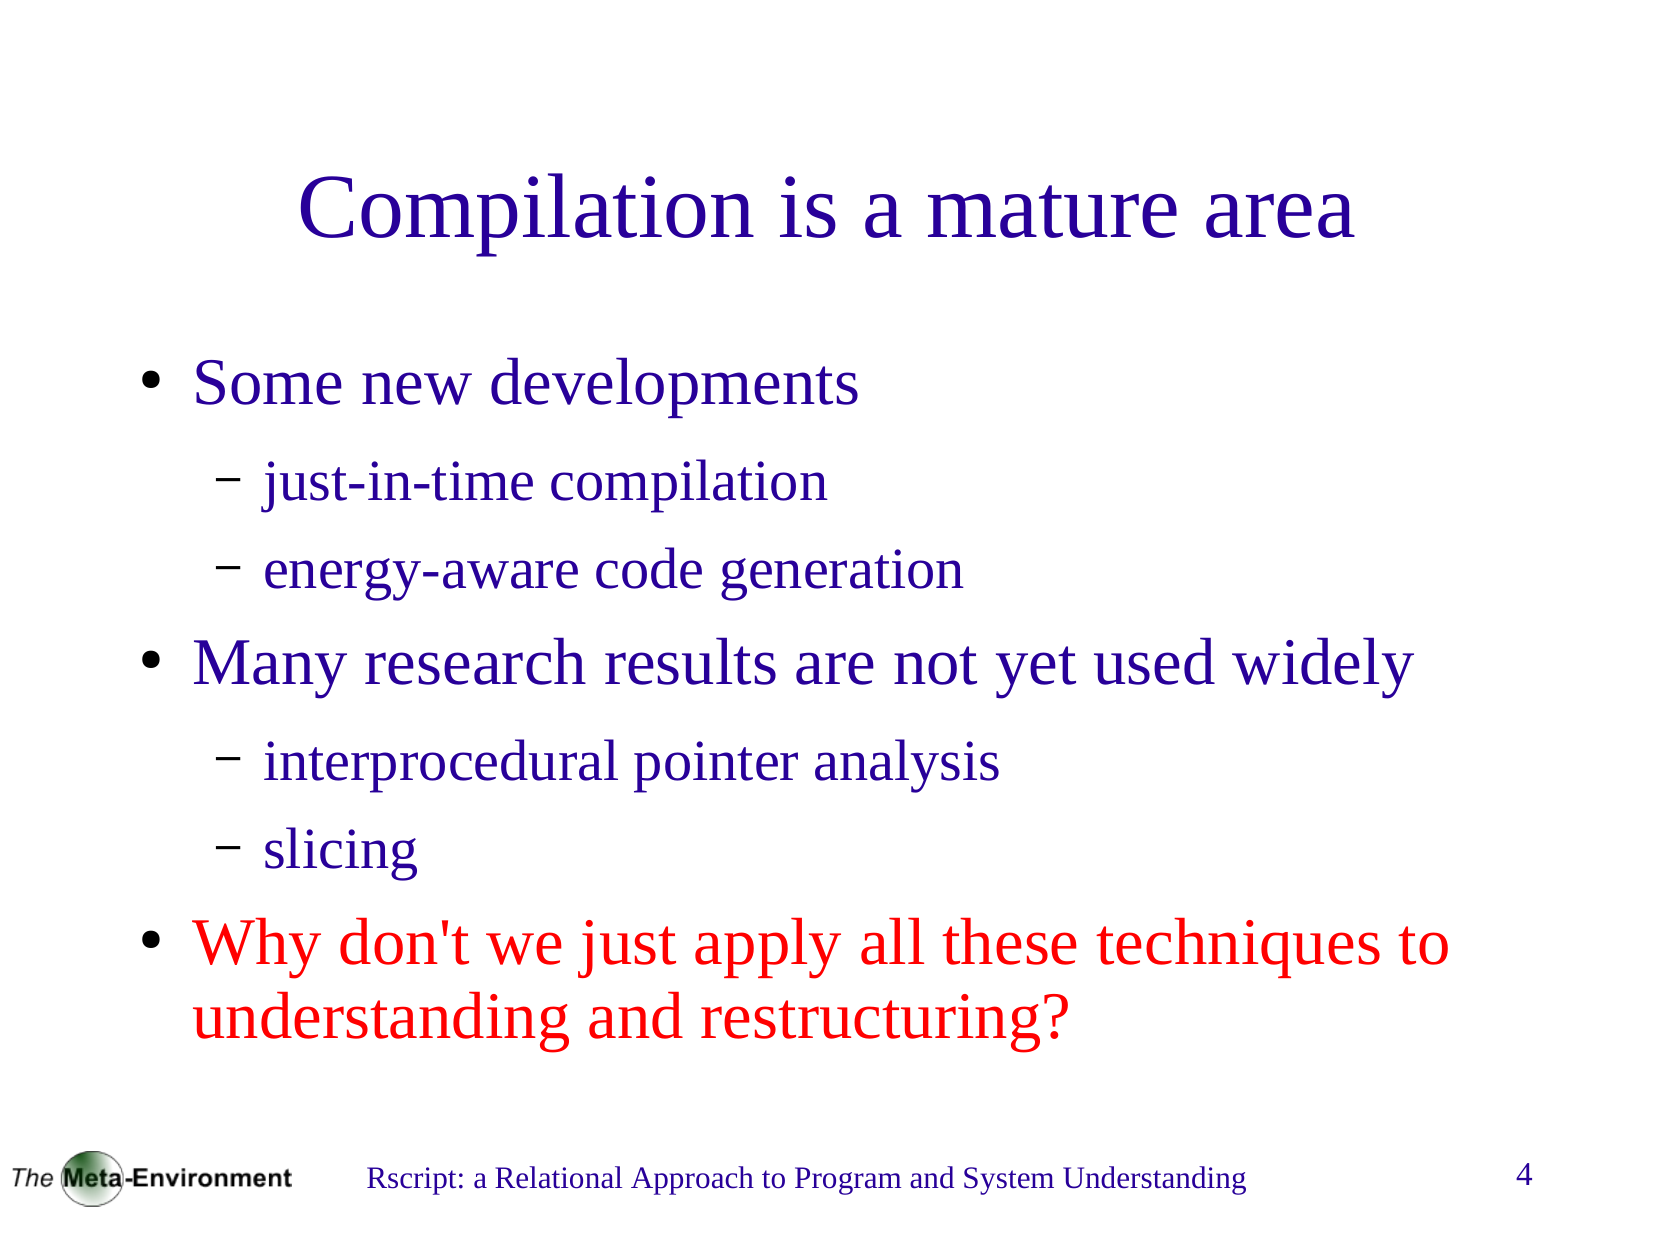

# Compilation is a mature area
Some new developments
just-in-time compilation
energy-aware code generation
Many research results are not yet used widely
interprocedural pointer analysis
slicing
Why don't we just apply all these techniques to understanding and restructuring?